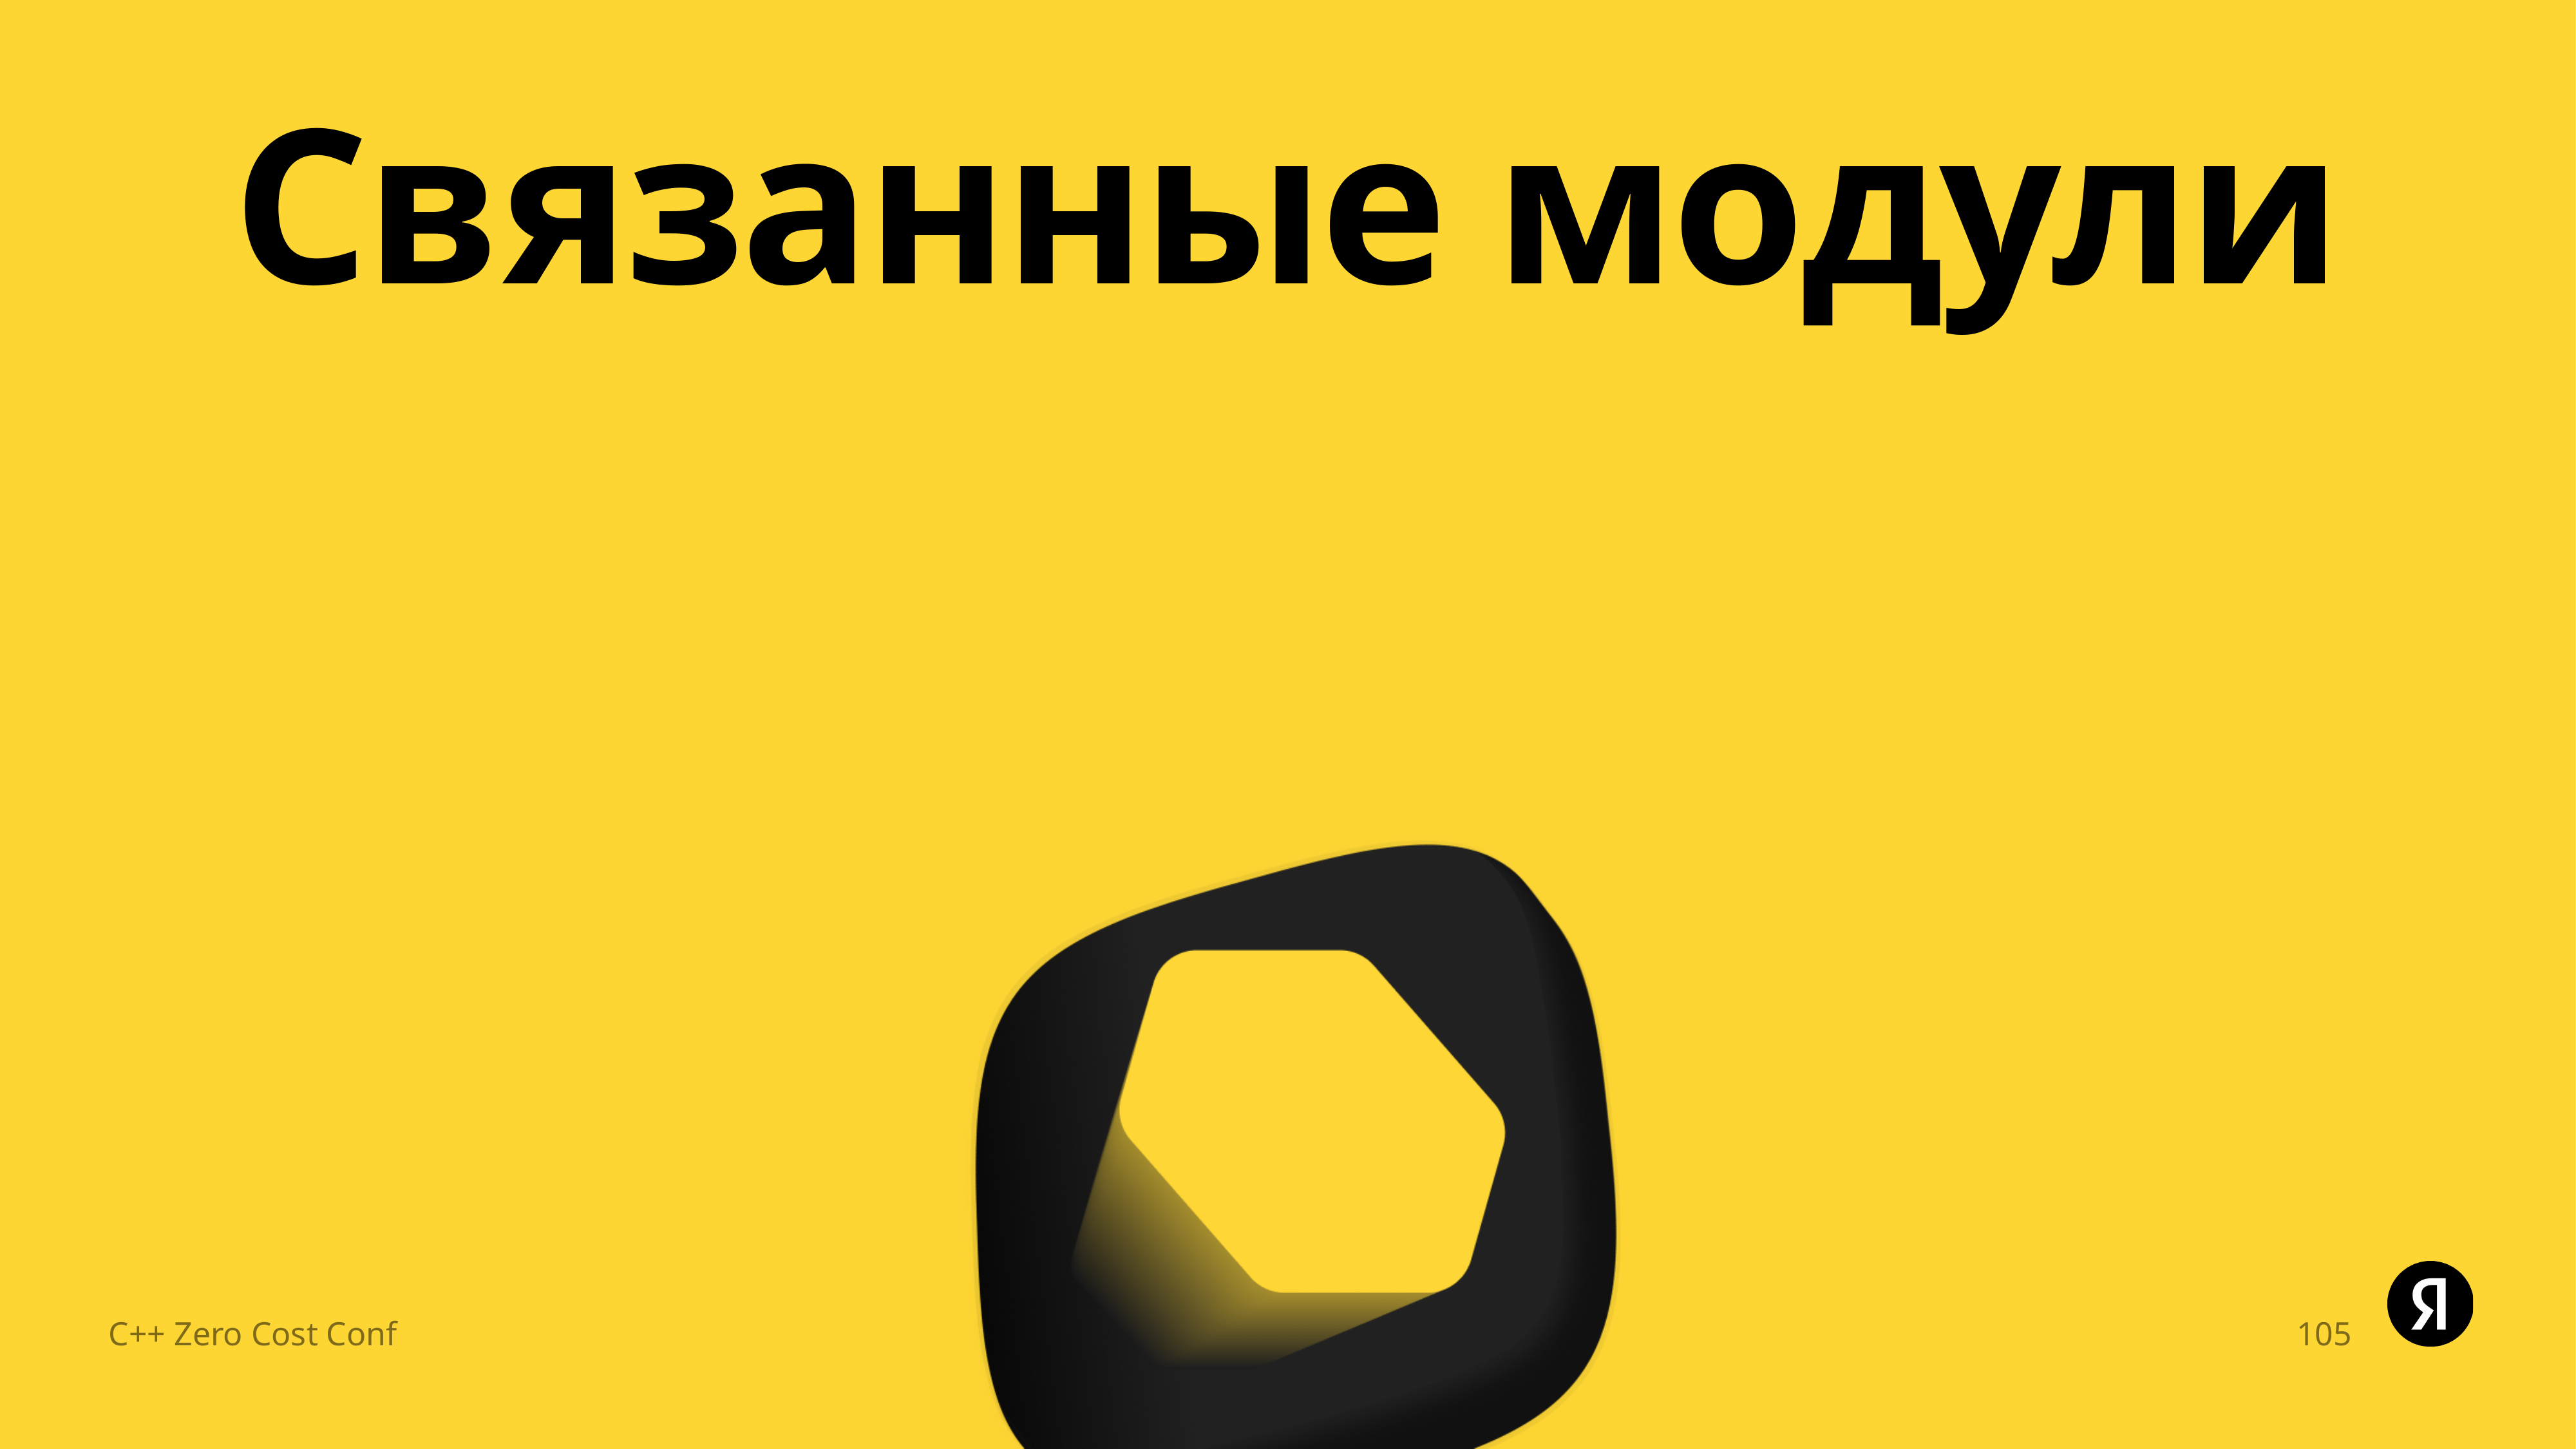

# Связанные модули
C++ Zero Cost Conf
105